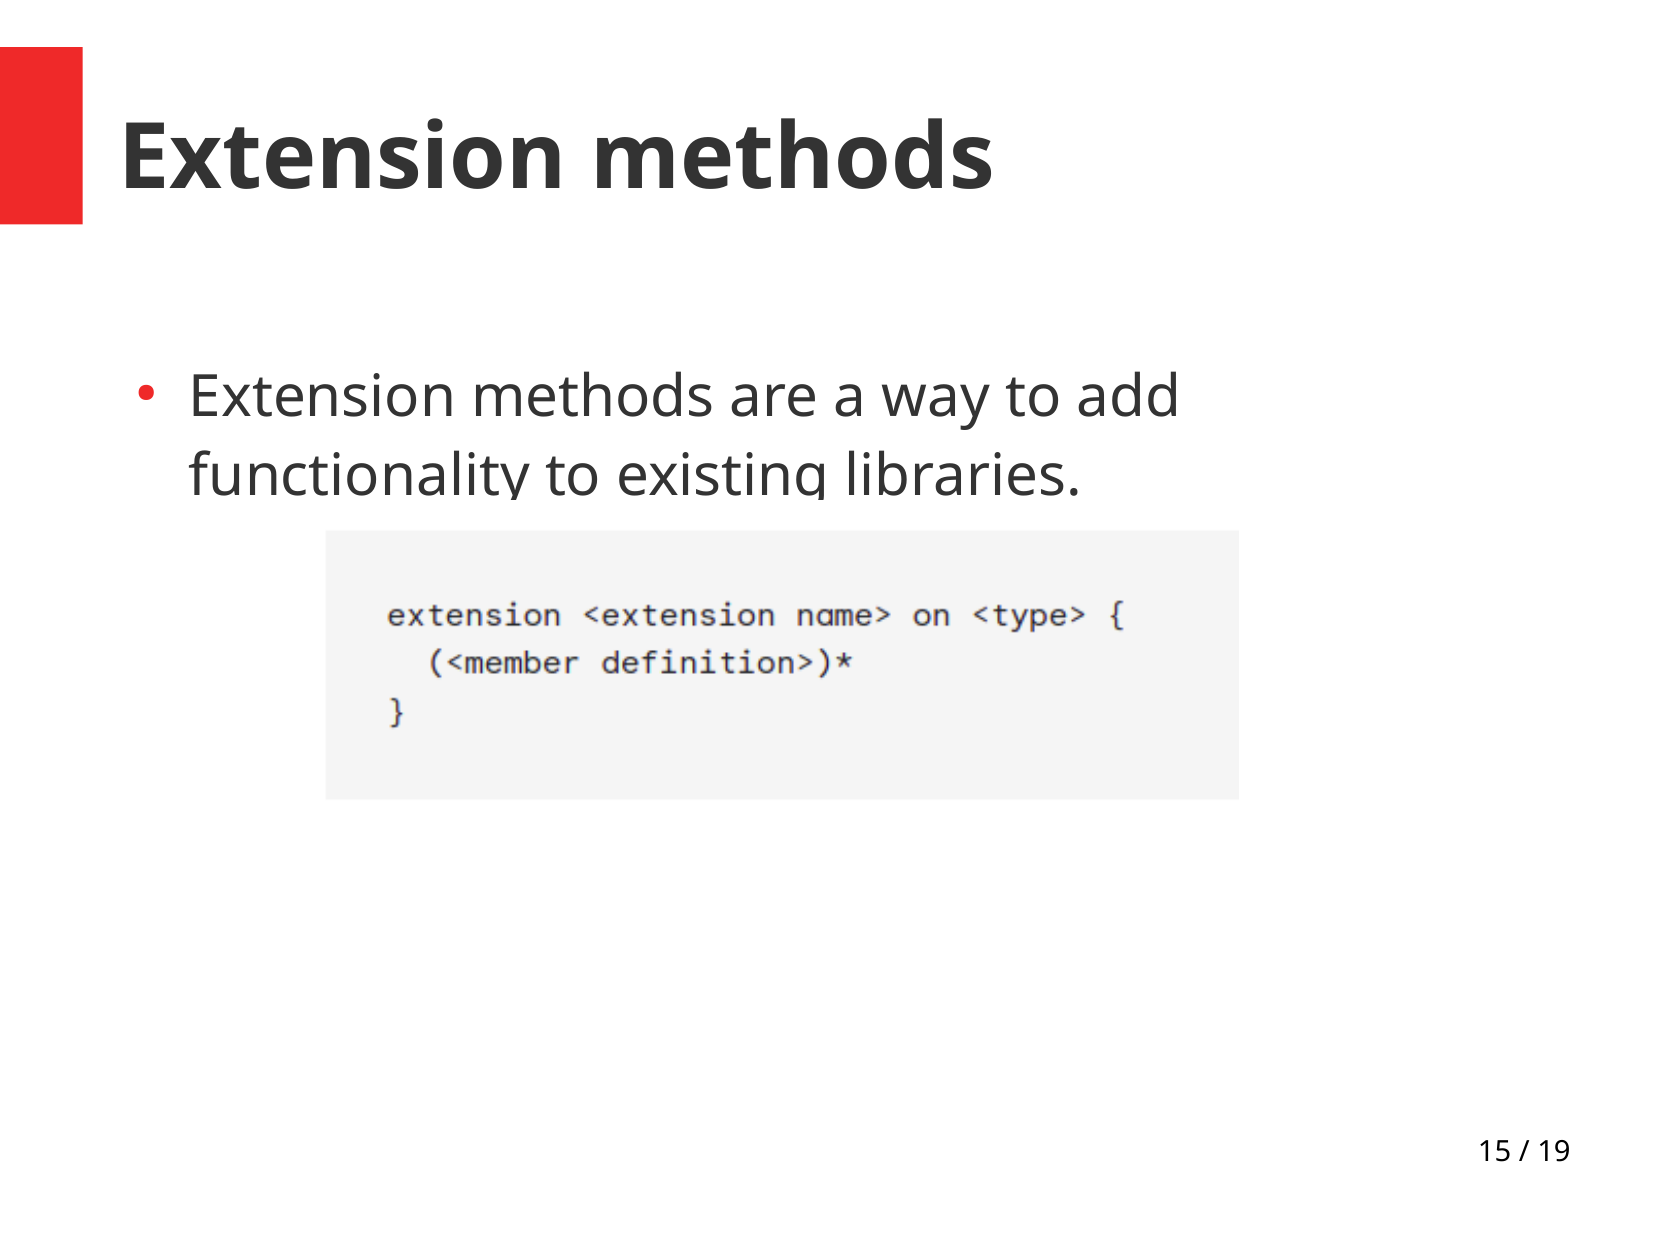

# Extension methods
Extension methods are a way to add functionality to existing libraries.
15